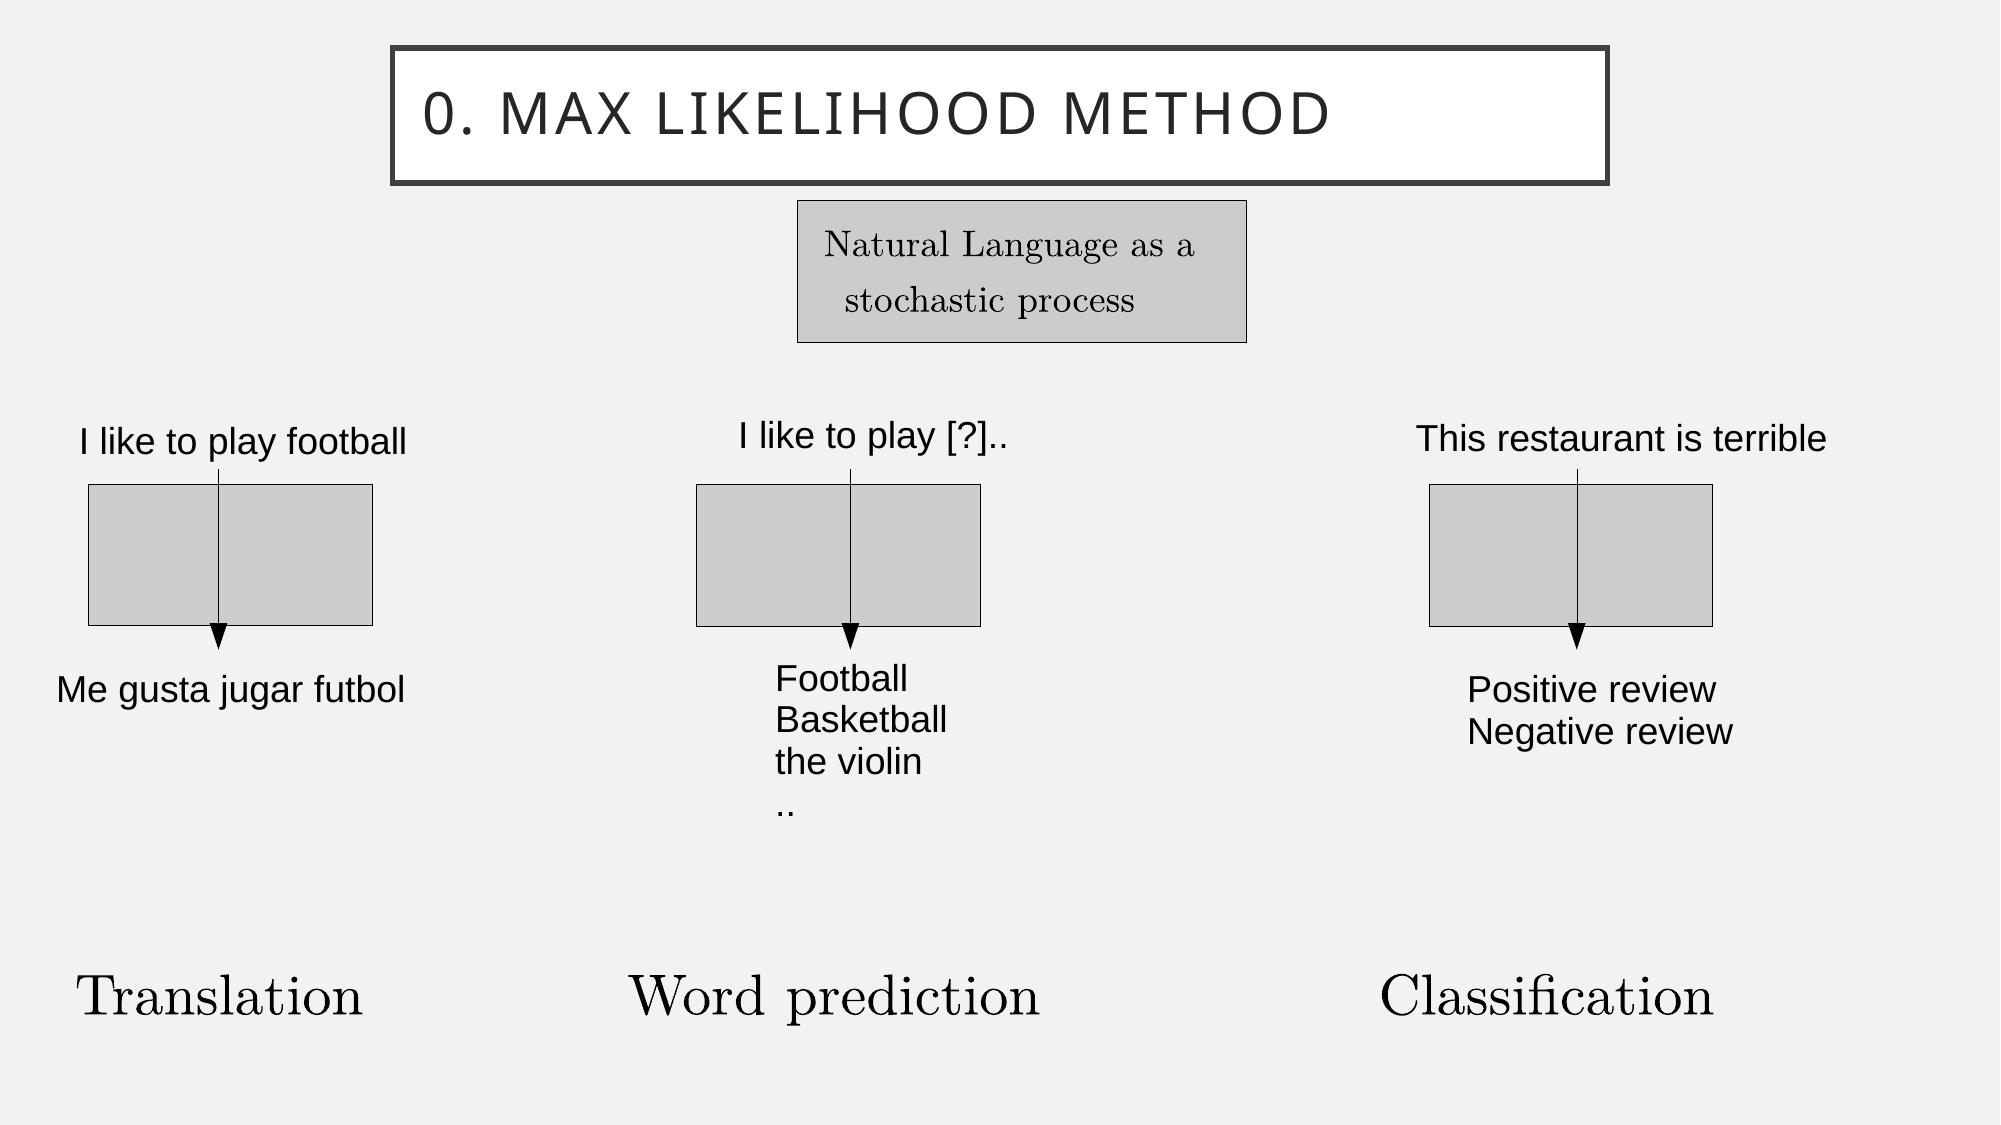

Need a model that can
- handle variable input/output lengths
- relate to all inputs (autoregressiveness)
# 0. max likelihood method
I like to play [?]..
This restaurant is terrible
I like to play football
Football
Basketball
the violin
..
Me gusta jugar futbol
Positive review
Negative review